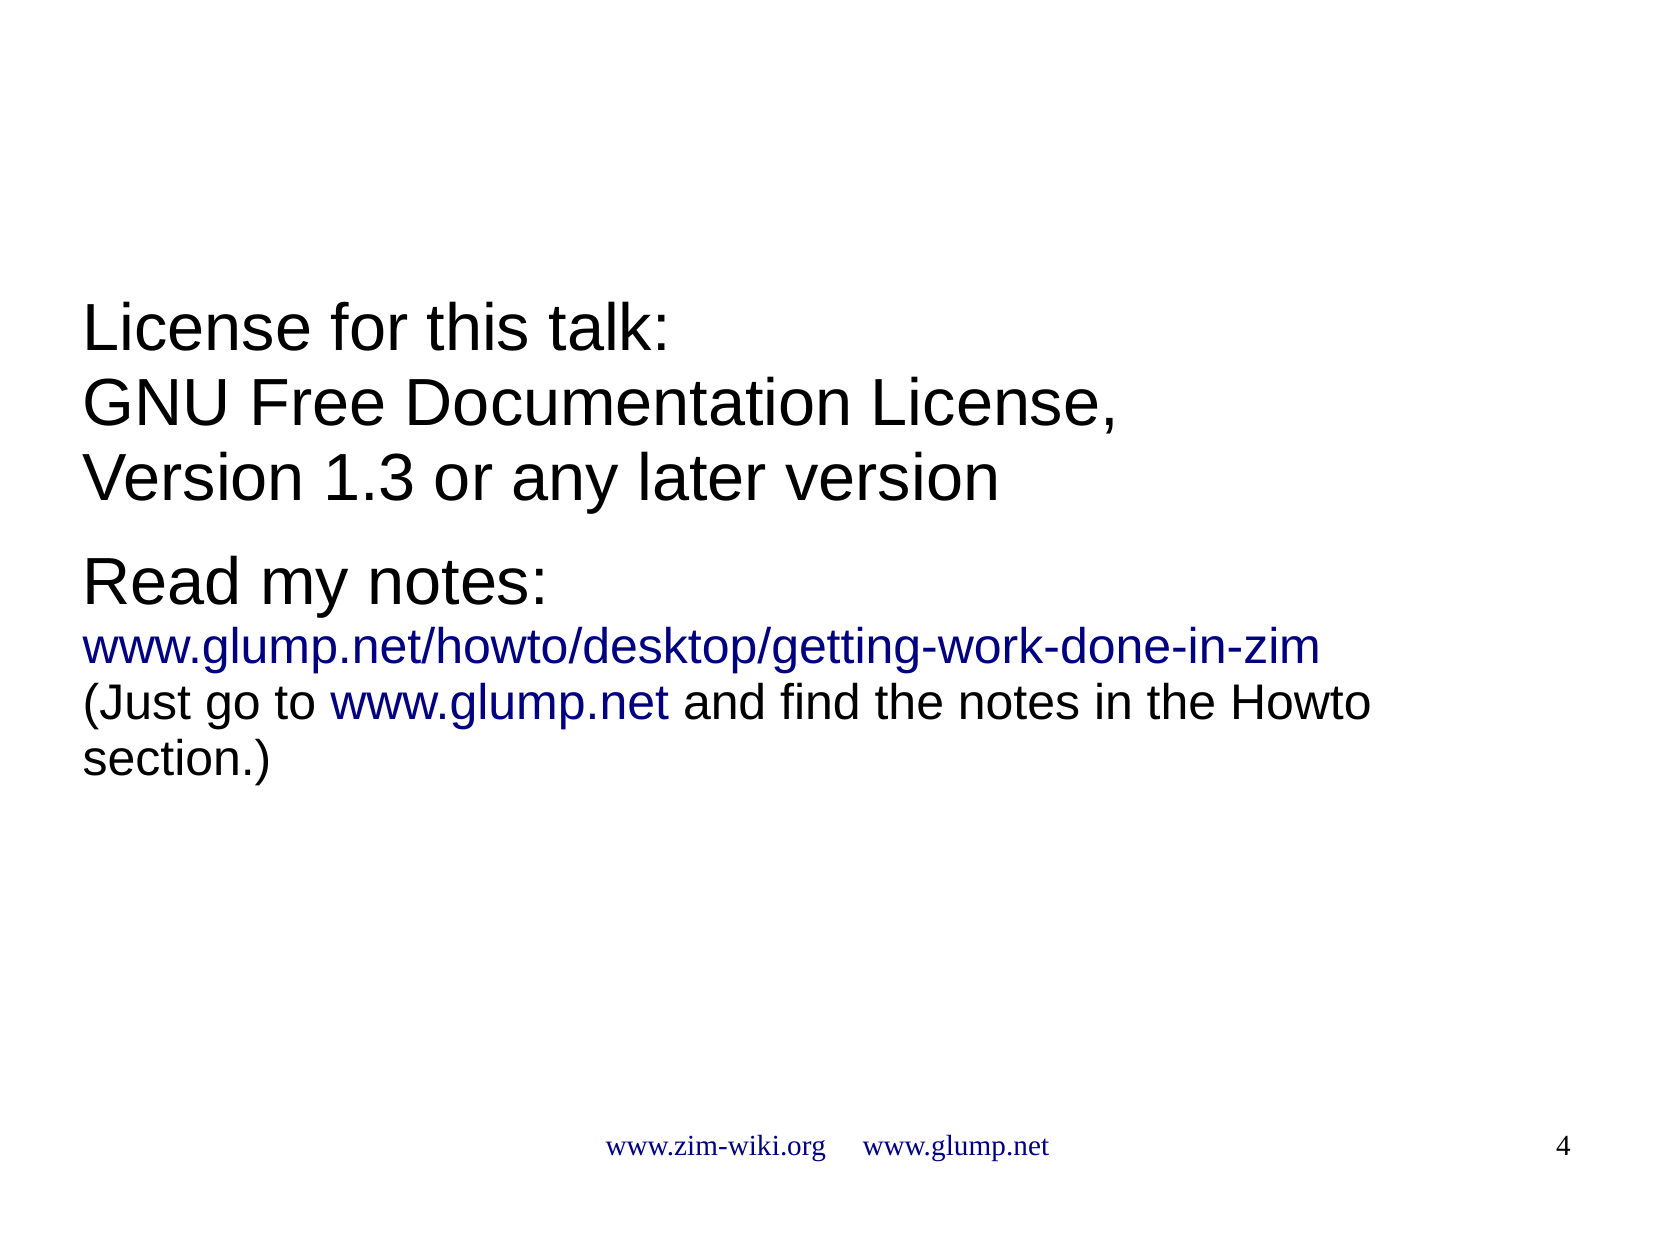

# License for this talk: GNU Free Documentation License, Version 1.3 or any later version
Read my notes:
www.glump.net/howto/desktop/getting-work-done-in-zim
(Just go to www.glump.net and find the notes in the Howto section.)
4